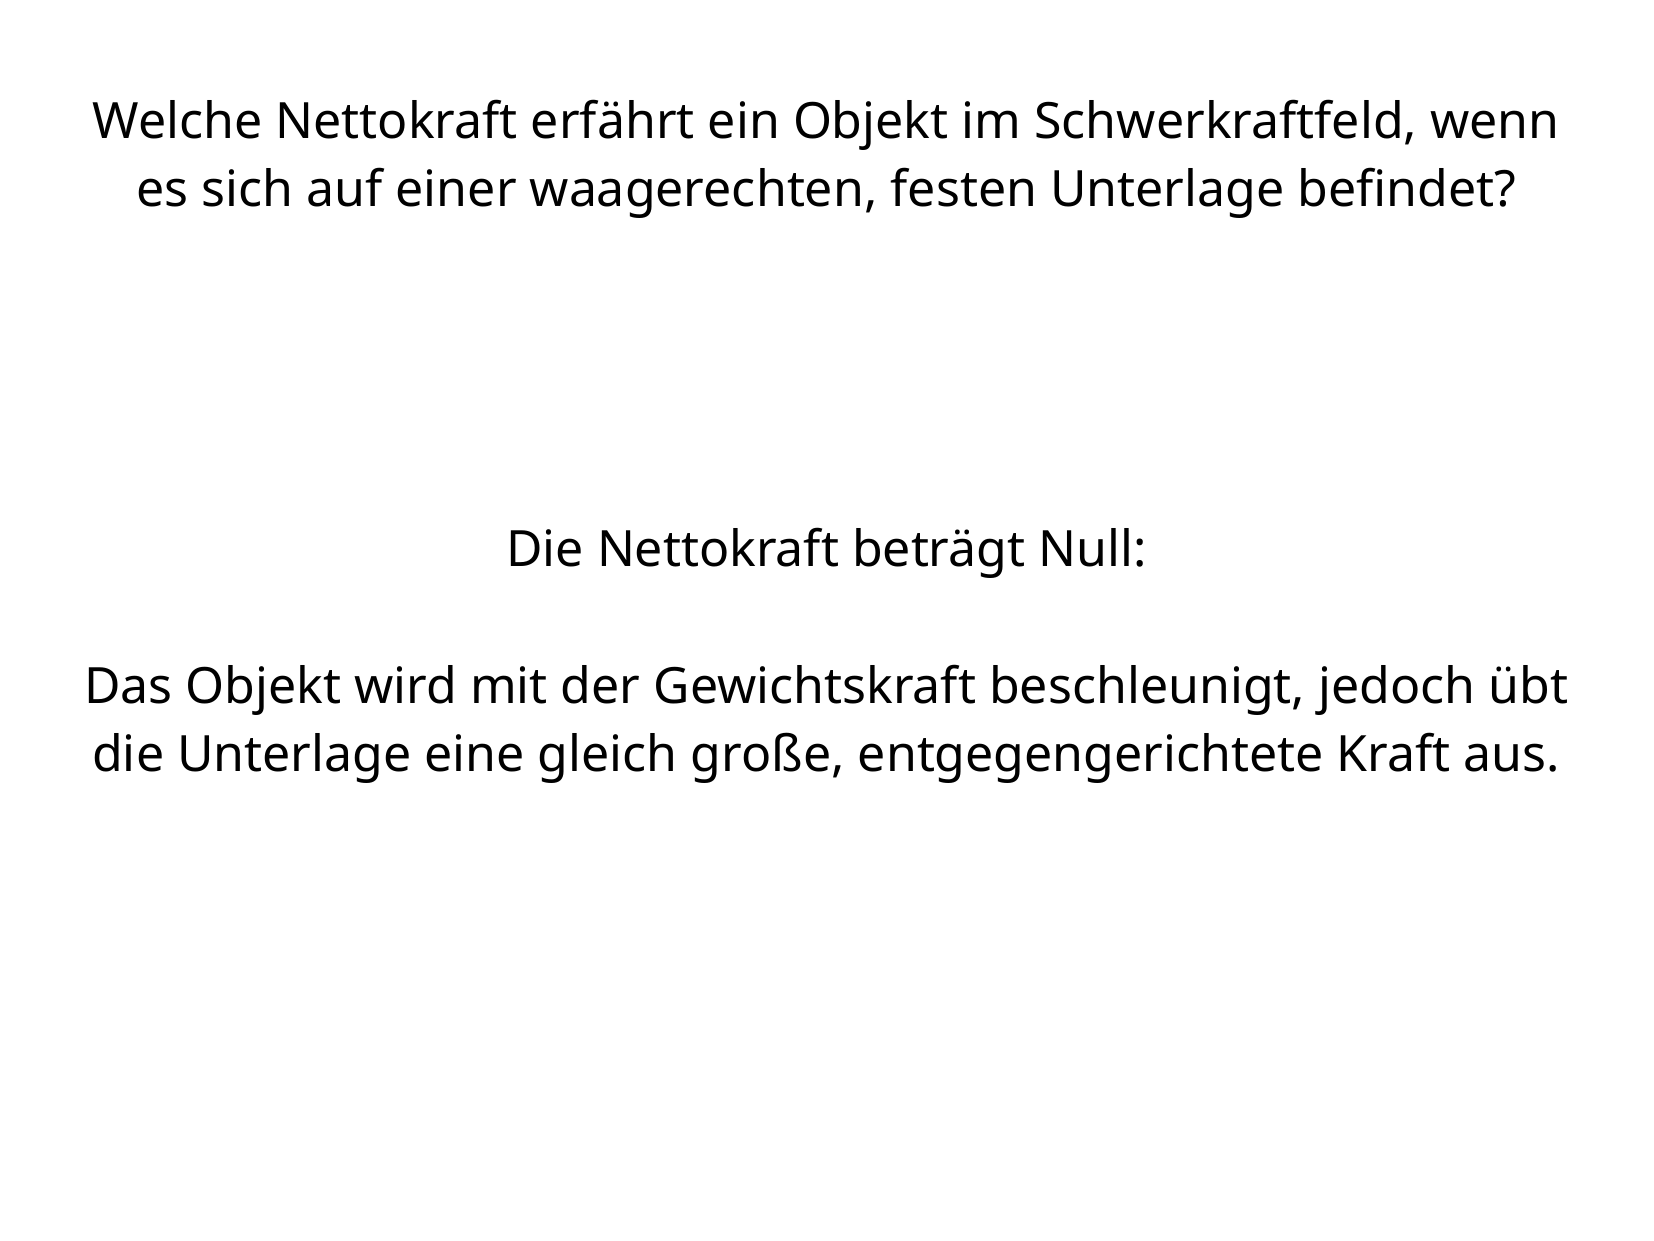

# Welche Nettokraft erfährt ein Objekt im Schwerkraftfeld, wenn es sich auf einer waagerechten, festen Unterlage befindet?
Die Nettokraft beträgt Null:
Das Objekt wird mit der Gewichtskraft beschleunigt, jedoch übt die Unterlage eine gleich große, entgegengerichtete Kraft aus.